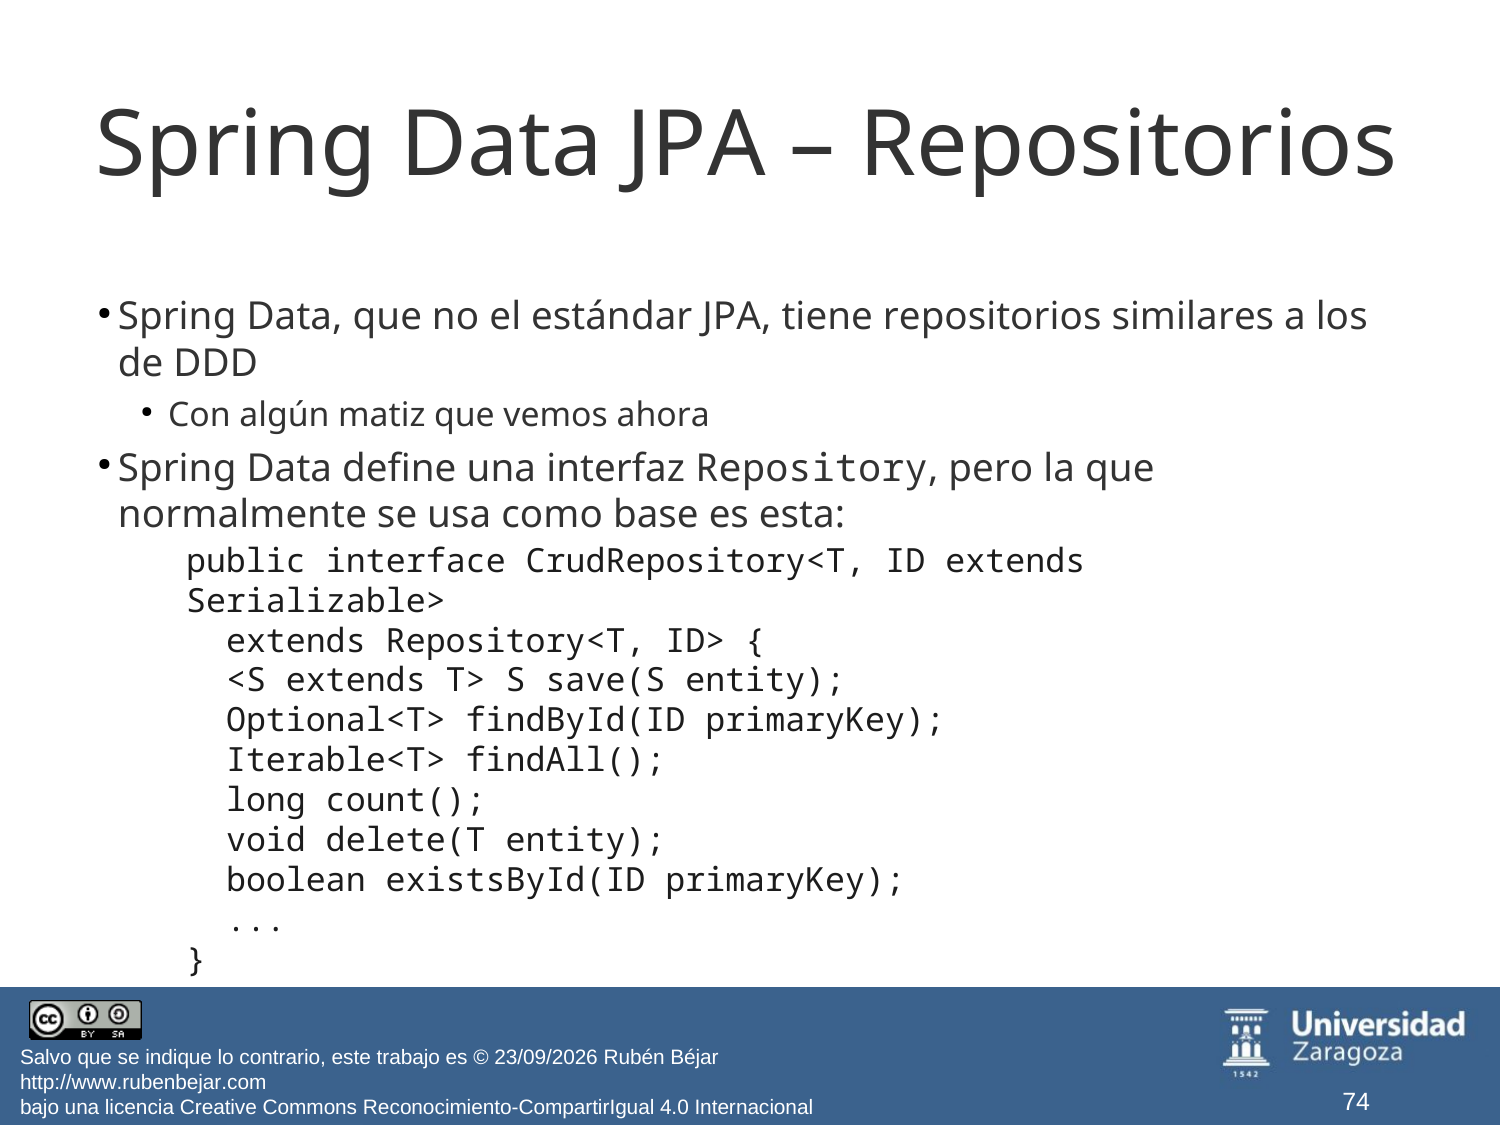

# Spring Data JPA – Repositorios
Spring Data, que no el estándar JPA, tiene repositorios similares a los de DDD
Con algún matiz que vemos ahora
Spring Data define una interfaz Repository, pero la que normalmente se usa como base es esta:
public interface CrudRepository<T, ID extends Serializable>
 extends Repository<T, ID> {
 <S extends T> S save(S entity);
 Optional<T> findById(ID primaryKey);
 Iterable<T> findAll();
 long count();
 void delete(T entity);
 boolean existsById(ID primaryKey);
 ...
}